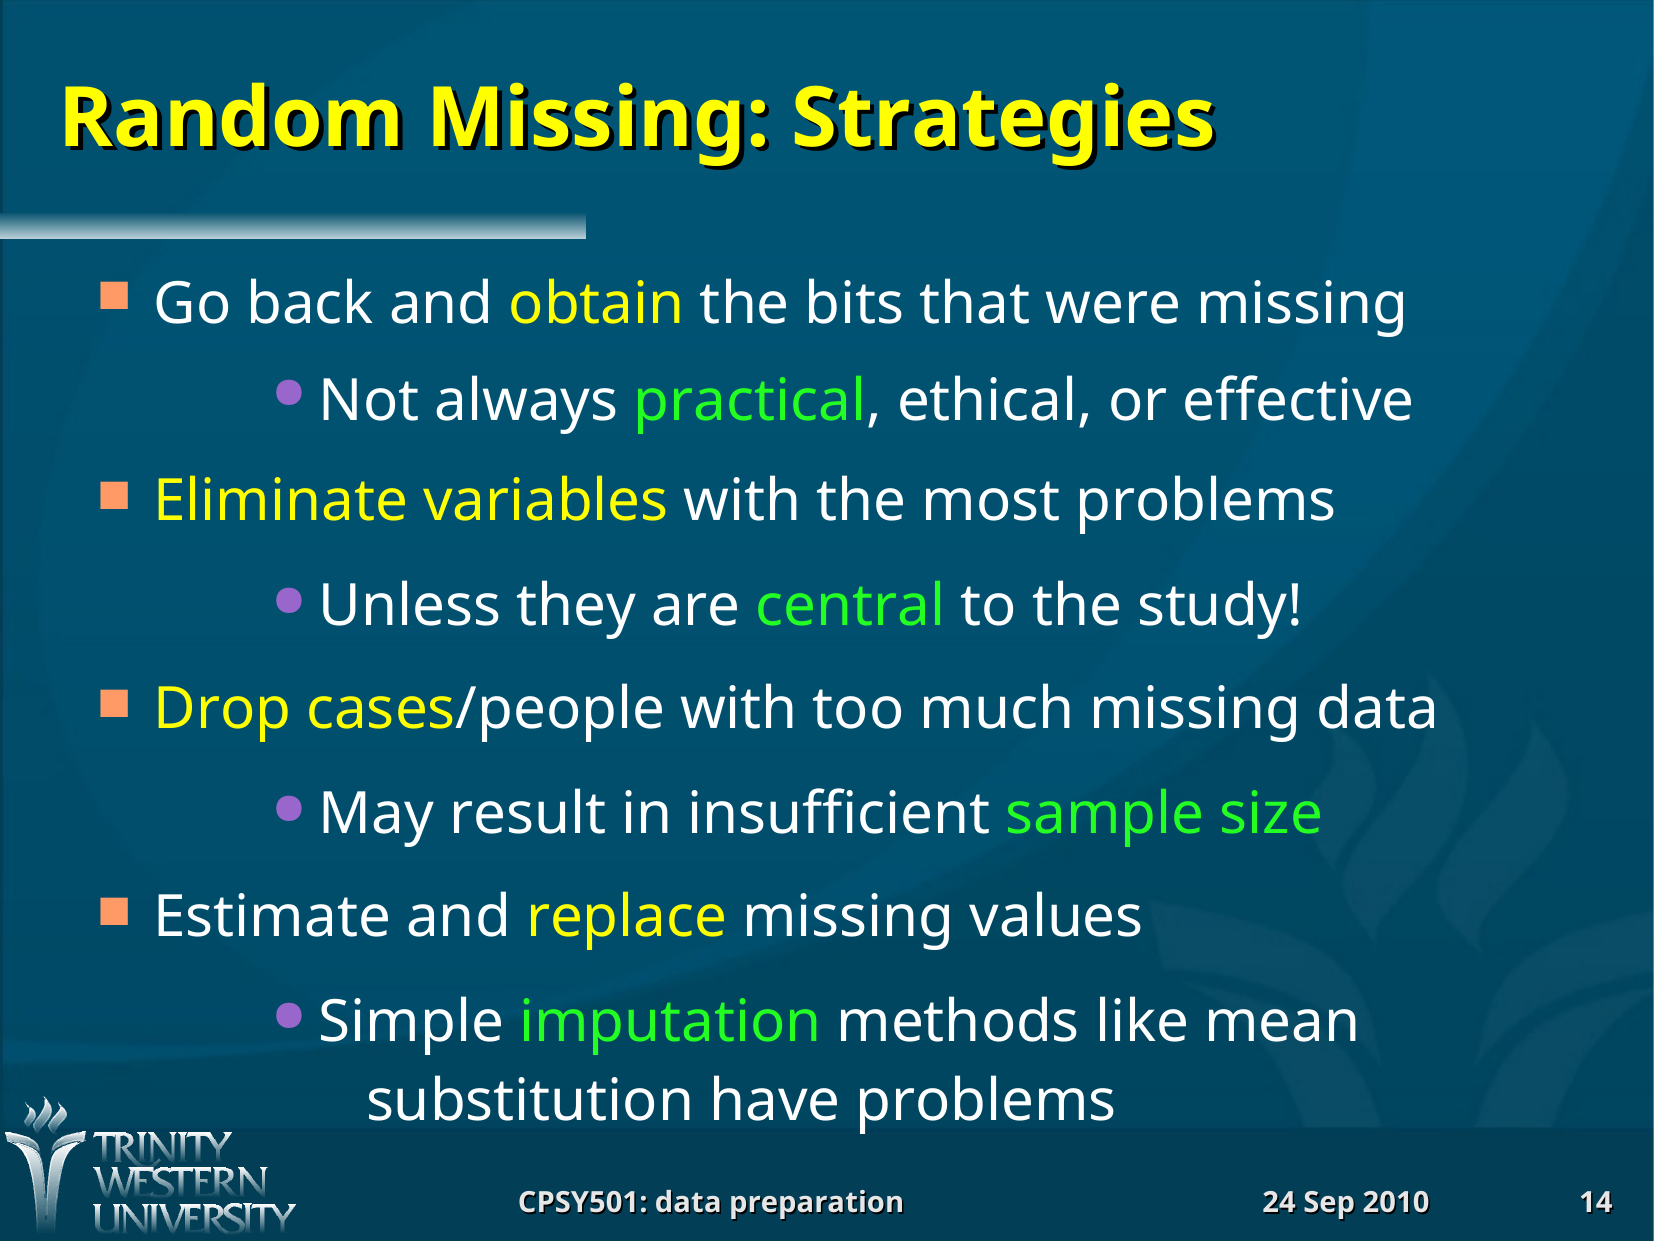

# Random Missing: Strategies
Go back and obtain the bits that were missing
Not always practical, ethical, or effective
Eliminate variables with the most problems
Unless they are central to the study!
Drop cases/people with too much missing data
May result in insufficient sample size
Estimate and replace missing values
Simple imputation methods like mean substitution have problems
CPSY501: data preparation
24 Sep 2010
14